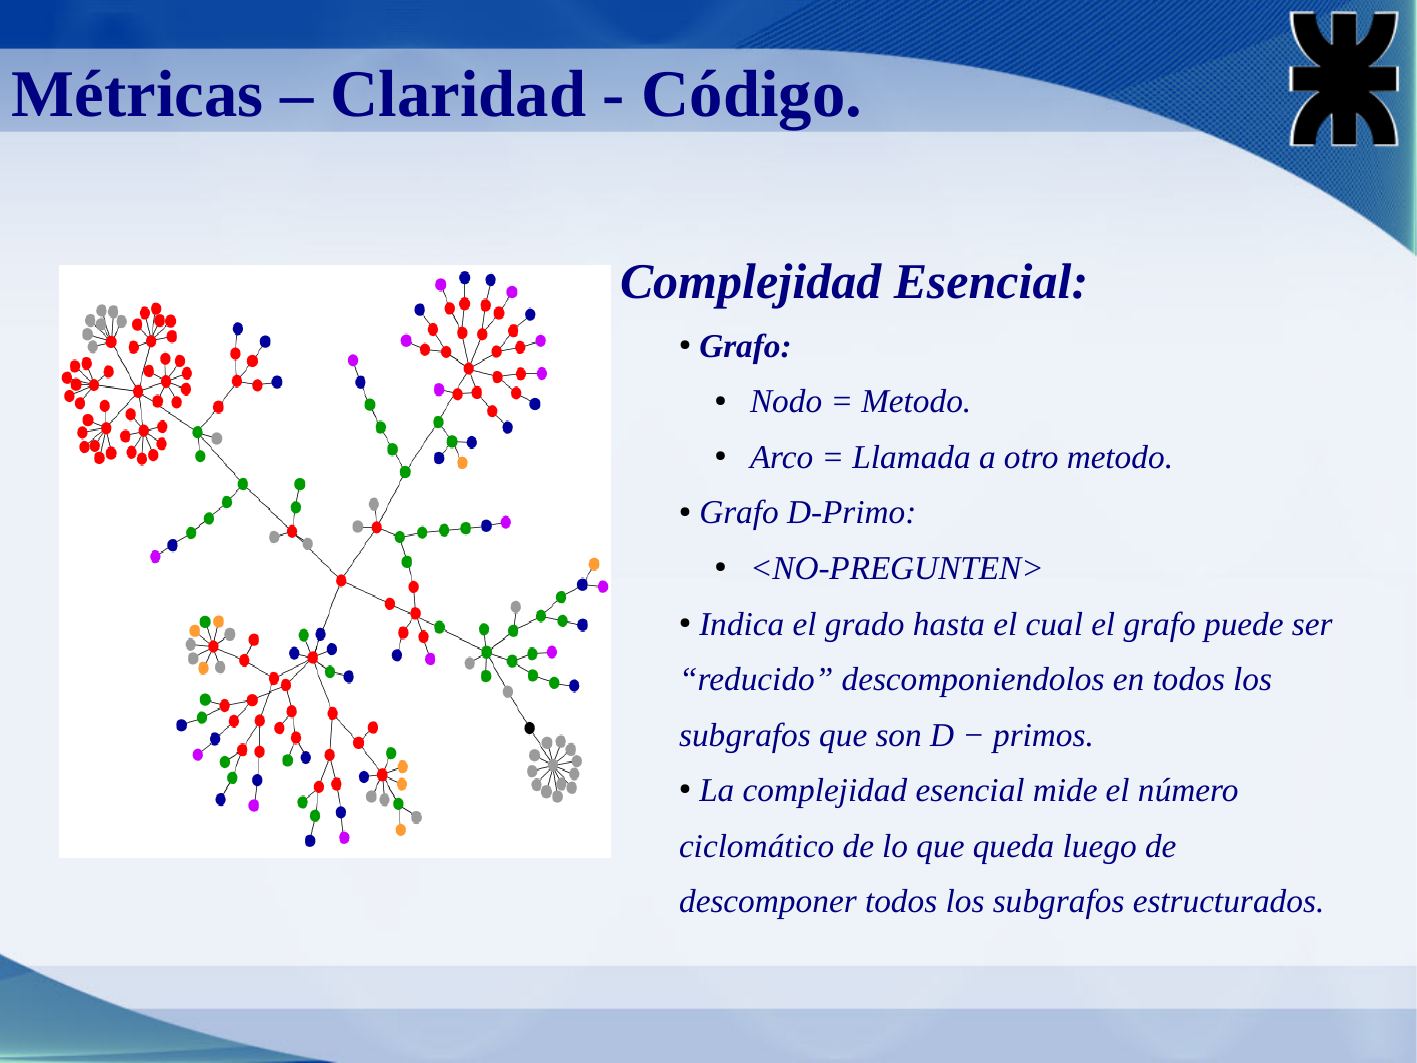

# Métricas – Claridad - Código.
Complejidad Esencial:
 Grafo:
Nodo = Metodo.
Arco = Llamada a otro metodo.
 Grafo D-Primo:
<NO-PREGUNTEN>
 Indica el grado hasta el cual el grafo puede ser “reducido” descomponiendolos en todos los subgrafos que son D − primos.
 La complejidad esencial mide el número ciclomático de lo que queda luego de descomponer todos los subgrafos estructurados.